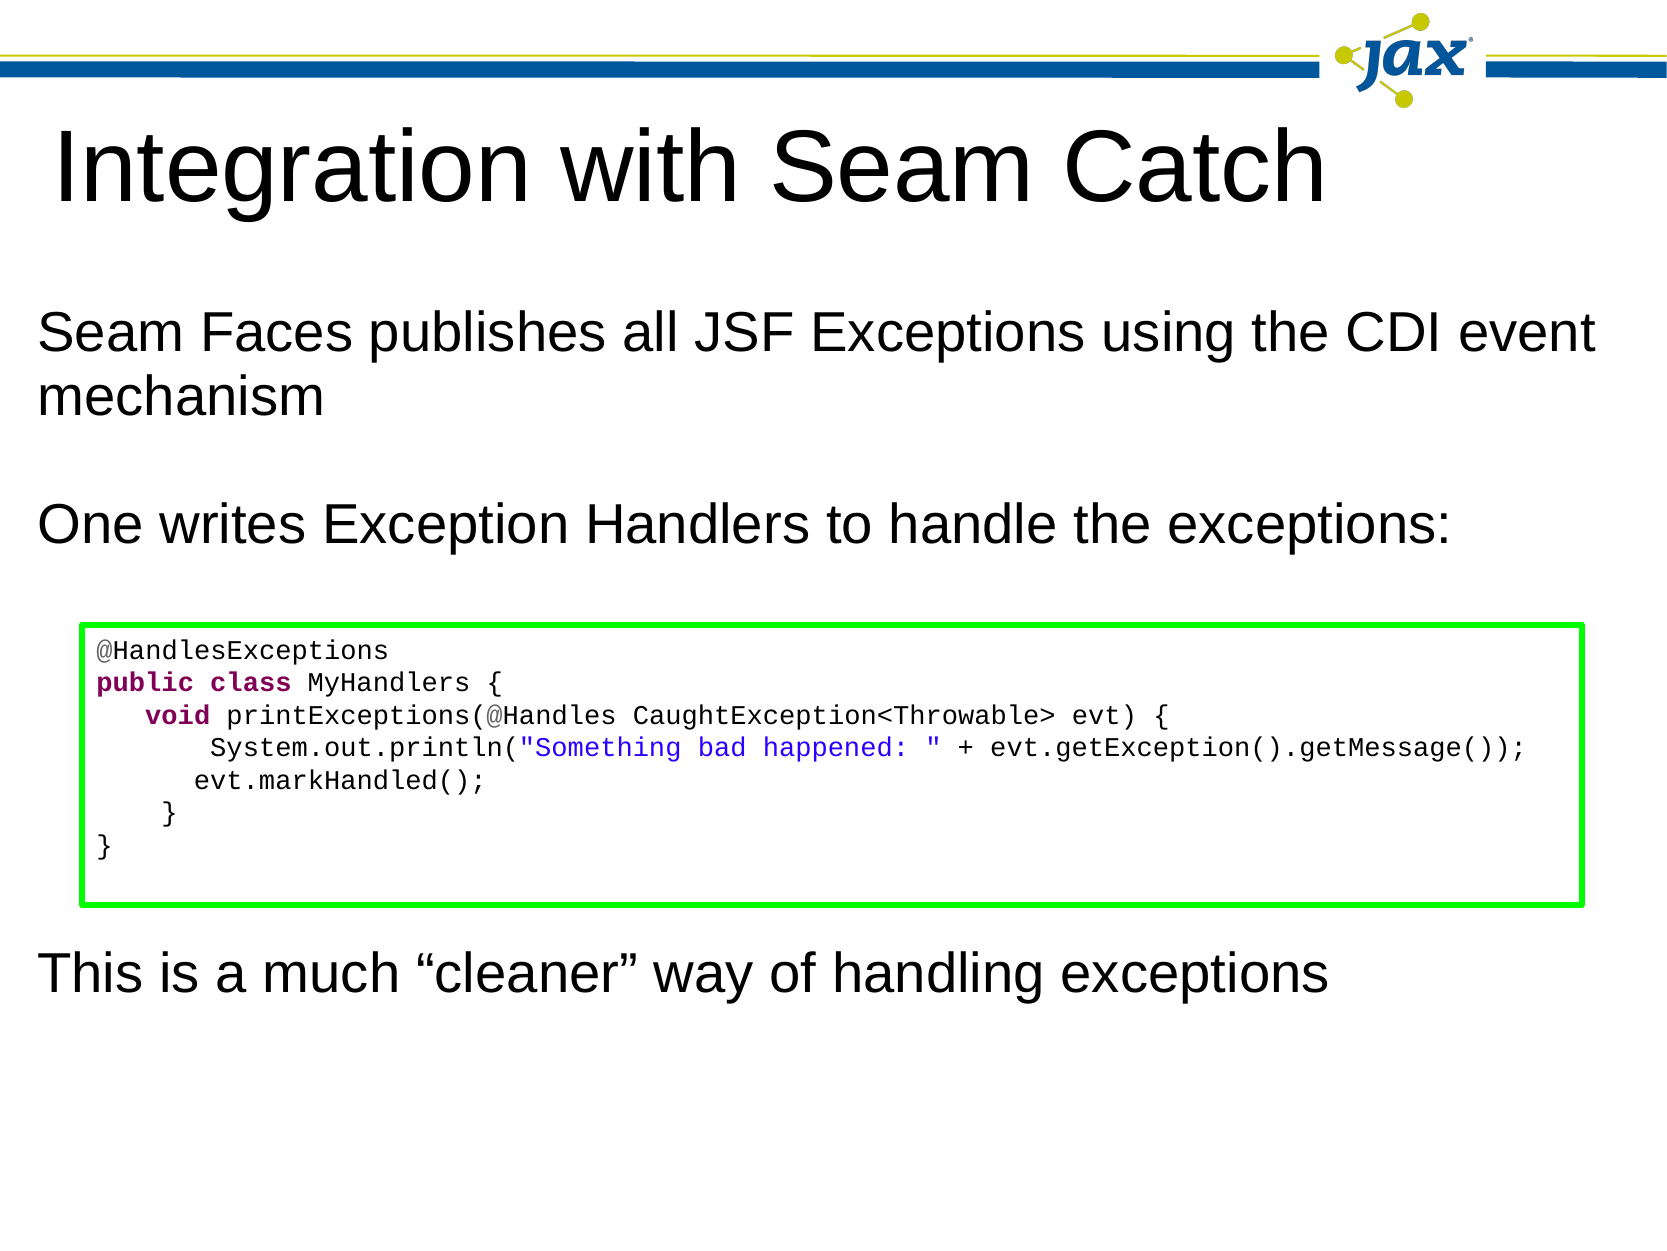

# Integration with Seam Catch
Seam Faces publishes all JSF Exceptions using the CDI event mechanism
One writes Exception Handlers to handle the exceptions:
This is a much “cleaner” way of handling exceptions
@HandlesExceptions
public class MyHandlers {
   void printExceptions(@Handles CaughtException<Throwable> evt) {
       System.out.println("Something bad happened: " + evt.getException().getMessage());
      evt.markHandled();
    }
}